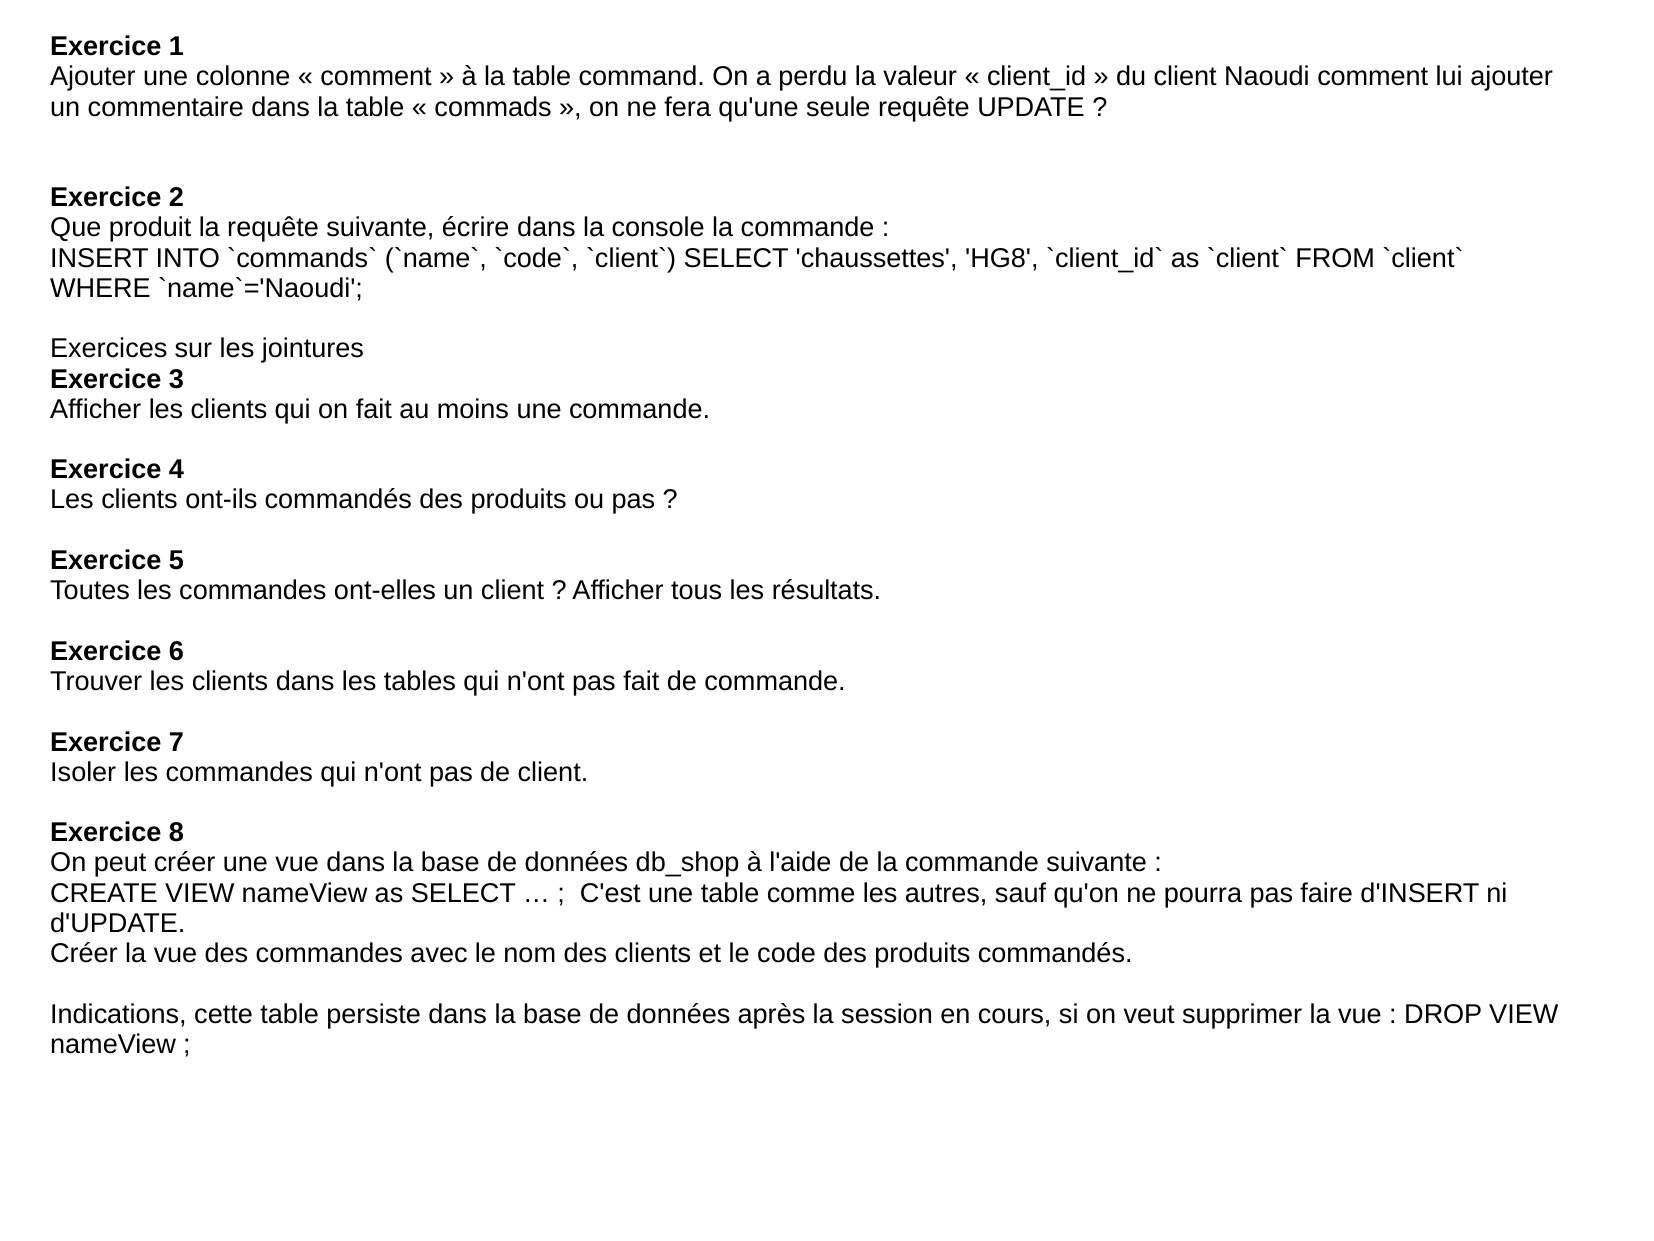

Exercice 1
Ajouter une colonne « comment » à la table command. On a perdu la valeur « client_id » du client Naoudi comment lui ajouter un commentaire dans la table « commads », on ne fera qu'une seule requête UPDATE ?
Exercice 2
Que produit la requête suivante, écrire dans la console la commande :
INSERT INTO `commands` (`name`, `code`, `client`) SELECT 'chaussettes', 'HG8', `client_id` as `client` FROM `client` WHERE `name`='Naoudi';
Exercices sur les jointures
Exercice 3
Afficher les clients qui on fait au moins une commande.
Exercice 4
Les clients ont-ils commandés des produits ou pas ?
Exercice 5
Toutes les commandes ont-elles un client ? Afficher tous les résultats.
Exercice 6
Trouver les clients dans les tables qui n'ont pas fait de commande.
Exercice 7
Isoler les commandes qui n'ont pas de client.
Exercice 8
On peut créer une vue dans la base de données db_shop à l'aide de la commande suivante :
CREATE VIEW nameView as SELECT … ; C'est une table comme les autres, sauf qu'on ne pourra pas faire d'INSERT ni d'UPDATE.
Créer la vue des commandes avec le nom des clients et le code des produits commandés.
Indications, cette table persiste dans la base de données après la session en cours, si on veut supprimer la vue : DROP VIEW nameView ;